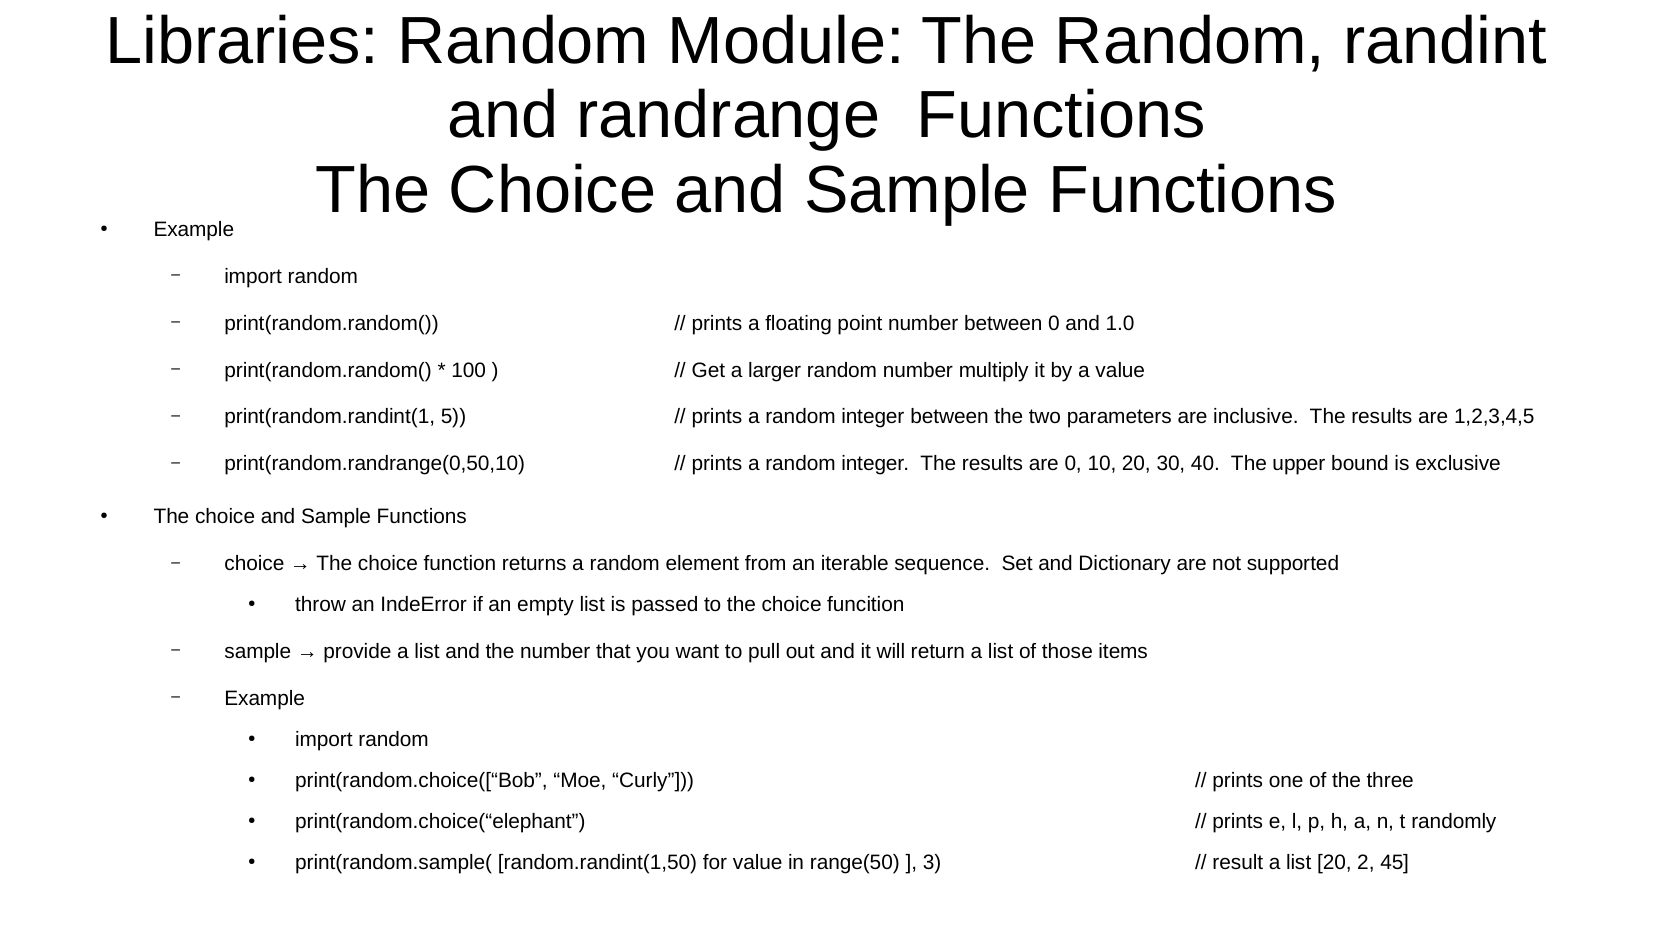

# Libraries: Random Module: The Random, randint and randrange Functions The Choice and Sample Functions
Example
import random
print(random.random())				// prints a floating point number between 0 and 1.0
print(random.random() * 100 )			// Get a larger random number multiply it by a value
print(random.randint(1, 5))			// prints a random integer between the two parameters are inclusive. The results are 1,2,3,4,5
print(random.randrange(0,50,10)		// prints a random integer. The results are 0, 10, 20, 30, 40. The upper bound is exclusive
The choice and Sample Functions
choice → The choice function returns a random element from an iterable sequence. Set and Dictionary are not supported
throw an IndeError if an empty list is passed to the choice funcition
sample → provide a list and the number that you want to pull out and it will return a list of those items
Example
import random
print(random.choice([“Bob”, “Moe, “Curly”]))							// prints one of the three
print(random.choice(“elephant”)									// prints e, l, p, h, a, n, t randomly
print(random.sample( [random.randint(1,50) for value in range(50) ], 3)				// result a list [20, 2, 45]